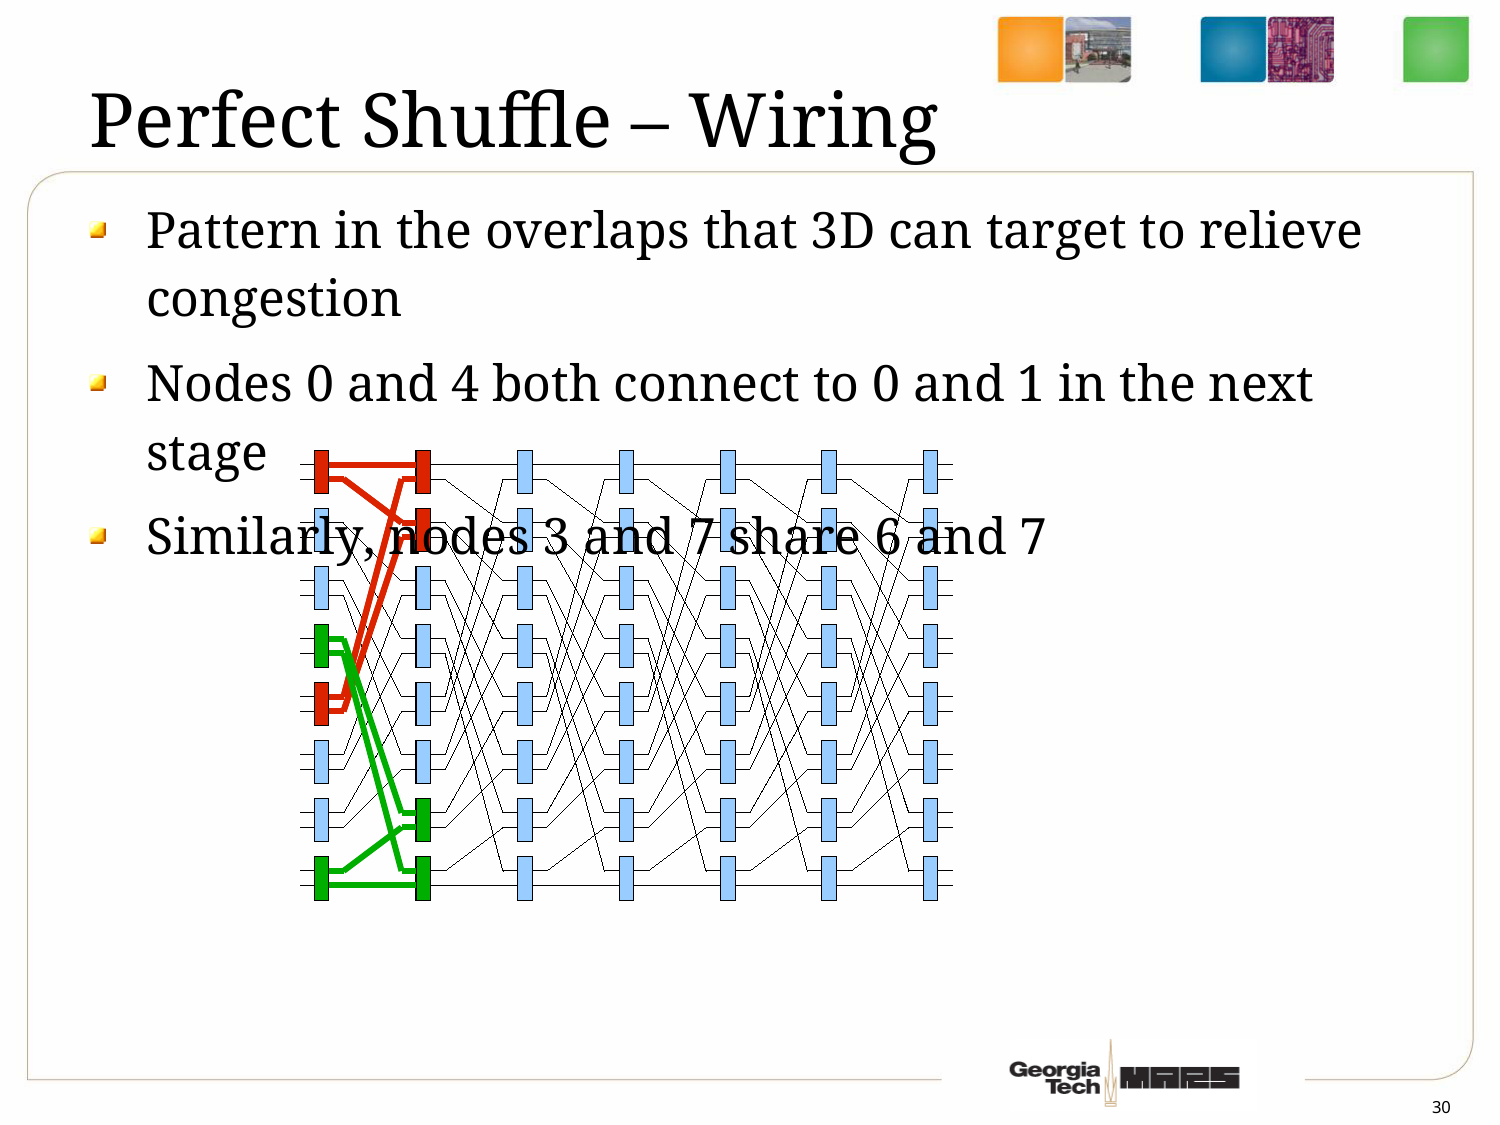

# Perfect Shuffle – Wiring
Pattern in the overlaps that 3D can target to relieve congestion
Nodes 0 and 4 both connect to 0 and 1 in the next stage
Similarly, nodes 3 and 7 share 6 and 7
30